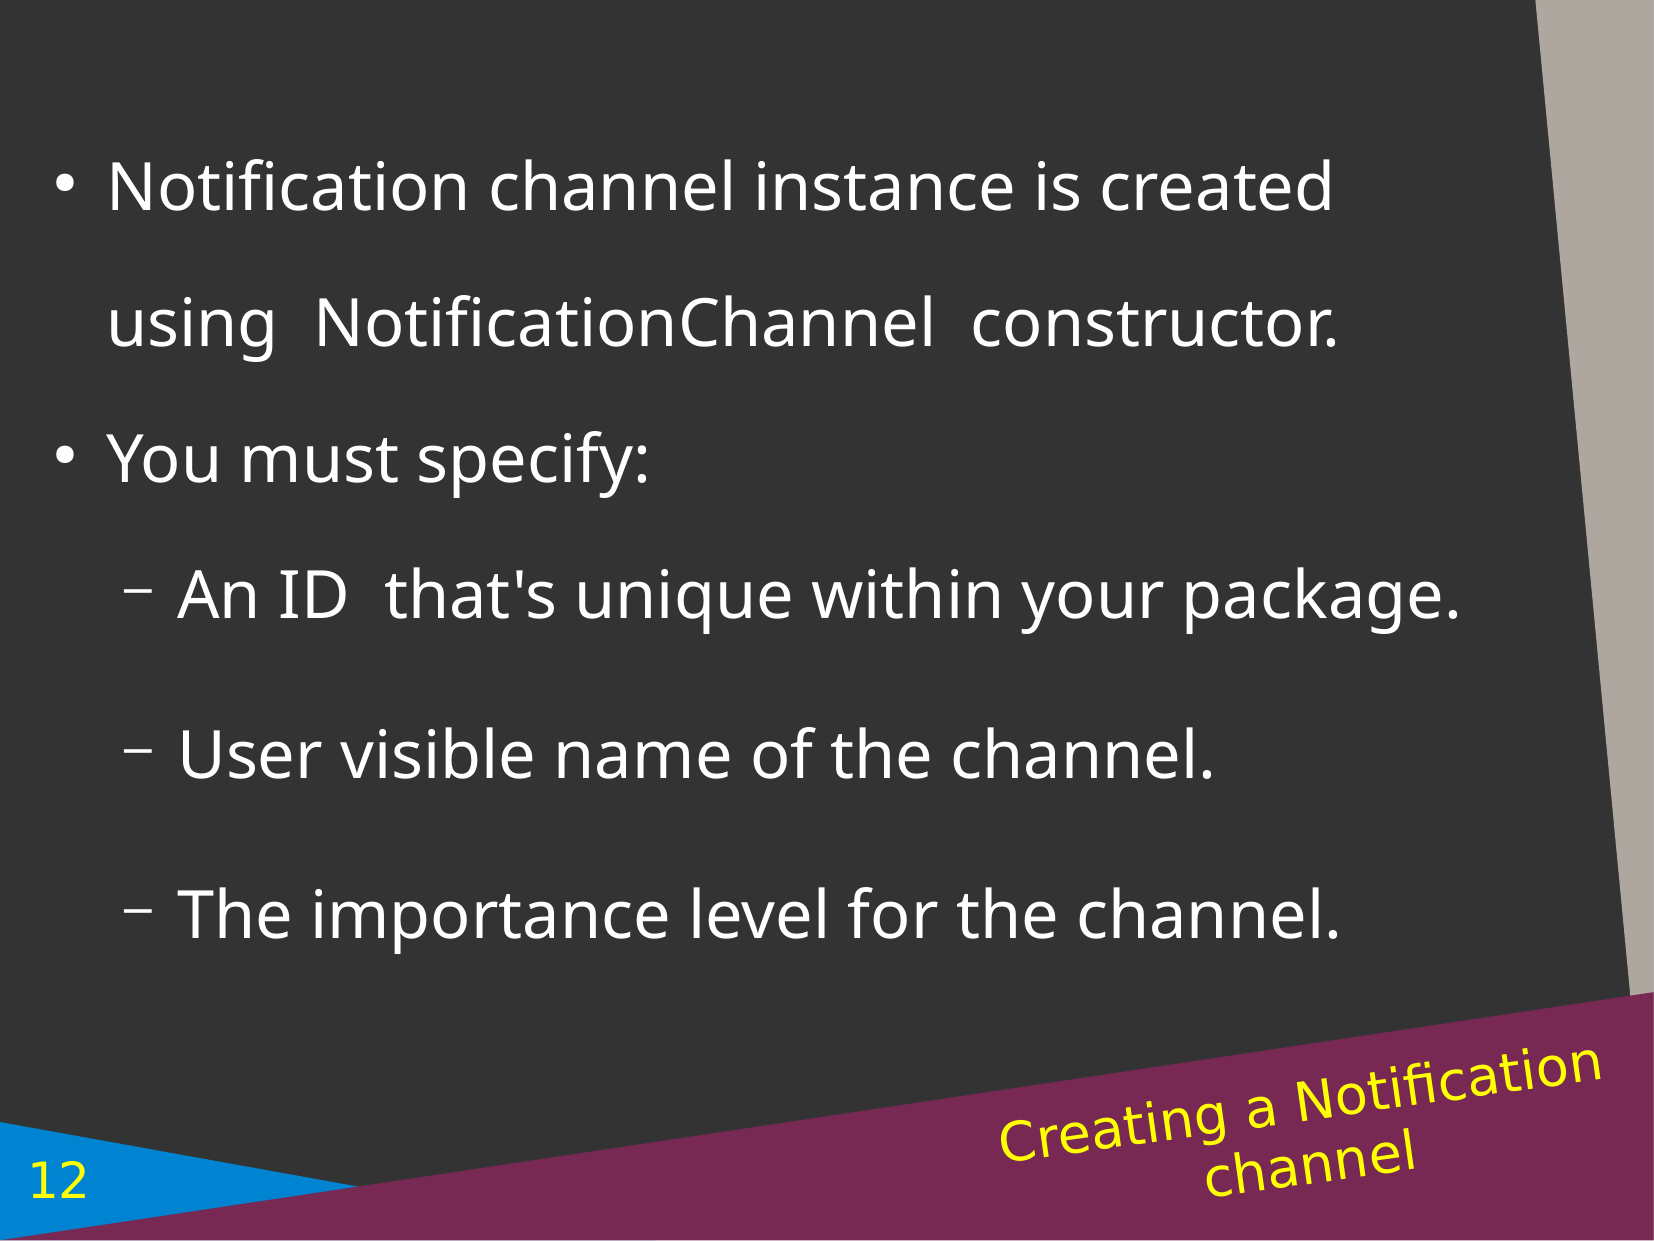

Notification channel instance is created using NotificationChannel constructor.
You must specify:
An ID that's unique within your package.
User visible name of the channel.
The importance level for the channel.
# Creating a Notification channel
12